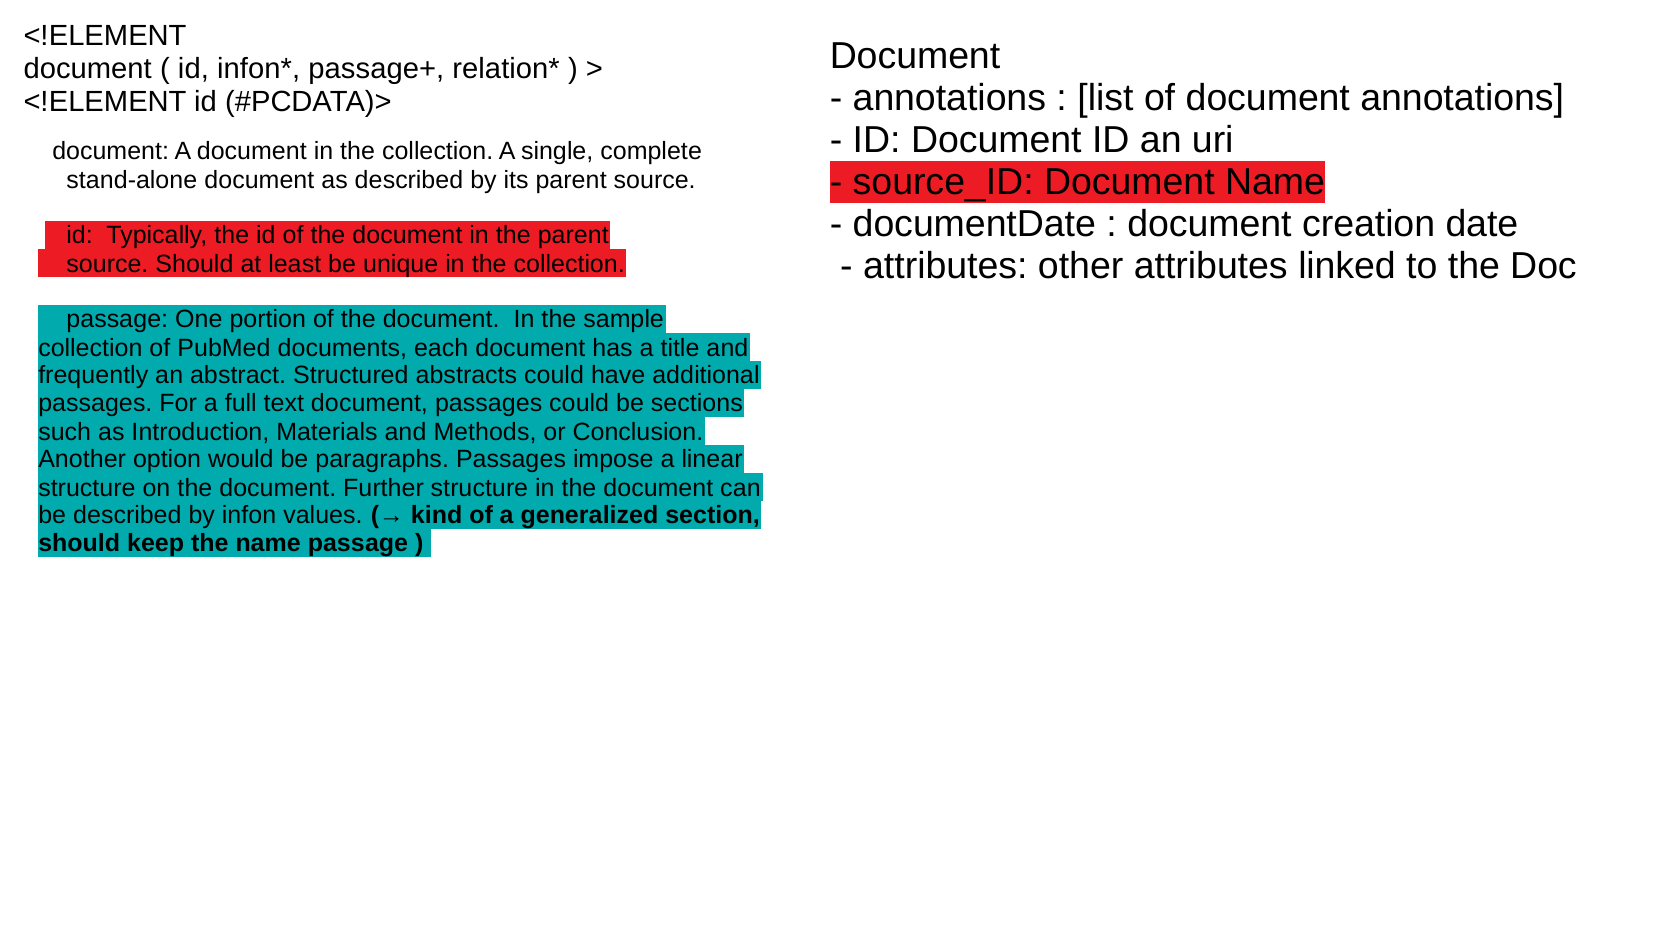

<!ELEMENT
document ( id, infon*, passage+, relation* ) >
<!ELEMENT id (#PCDATA)>
Document
- annotations : [list of document annotations]
- ID: Document ID an uri
- source_ID: Document Name
- documentDate : document creation date
 - attributes: other attributes linked to the Doc
 document: A document in the collection. A single, complete
 stand-alone document as described by its parent source.
 id: Typically, the id of the document in the parent
 source. Should at least be unique in the collection.
 passage: One portion of the document. In the sample collection of PubMed documents, each document has a title and frequently an abstract. Structured abstracts could have additional passages. For a full text document, passages could be sections such as Introduction, Materials and Methods, or Conclusion. Another option would be paragraphs. Passages impose a linear structure on the document. Further structure in the document can be described by infon values. (→ kind of a generalized section, should keep the name passage )